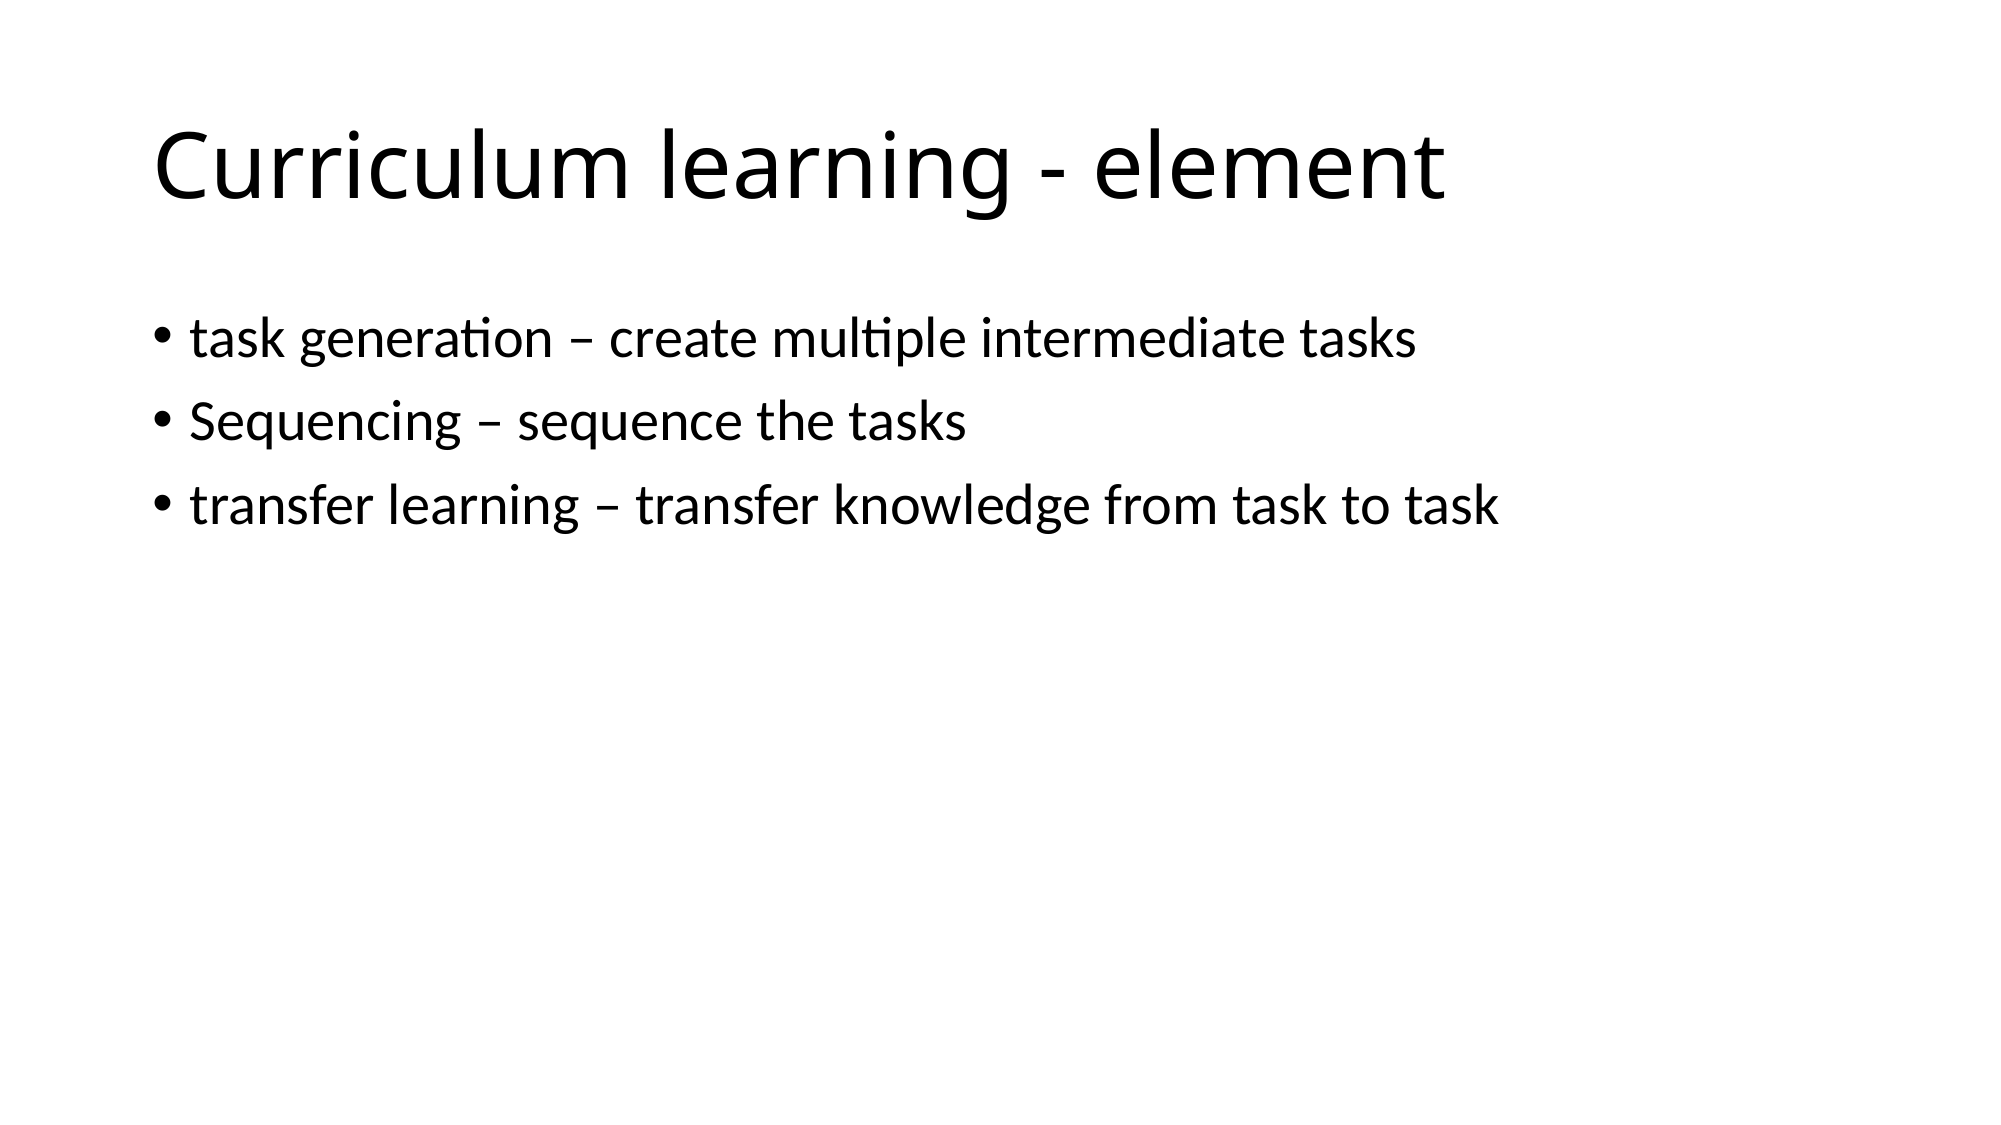

# Curriculum learning - element
task generation – create multiple intermediate tasks
Sequencing – sequence the tasks
transfer learning – transfer knowledge from task to task